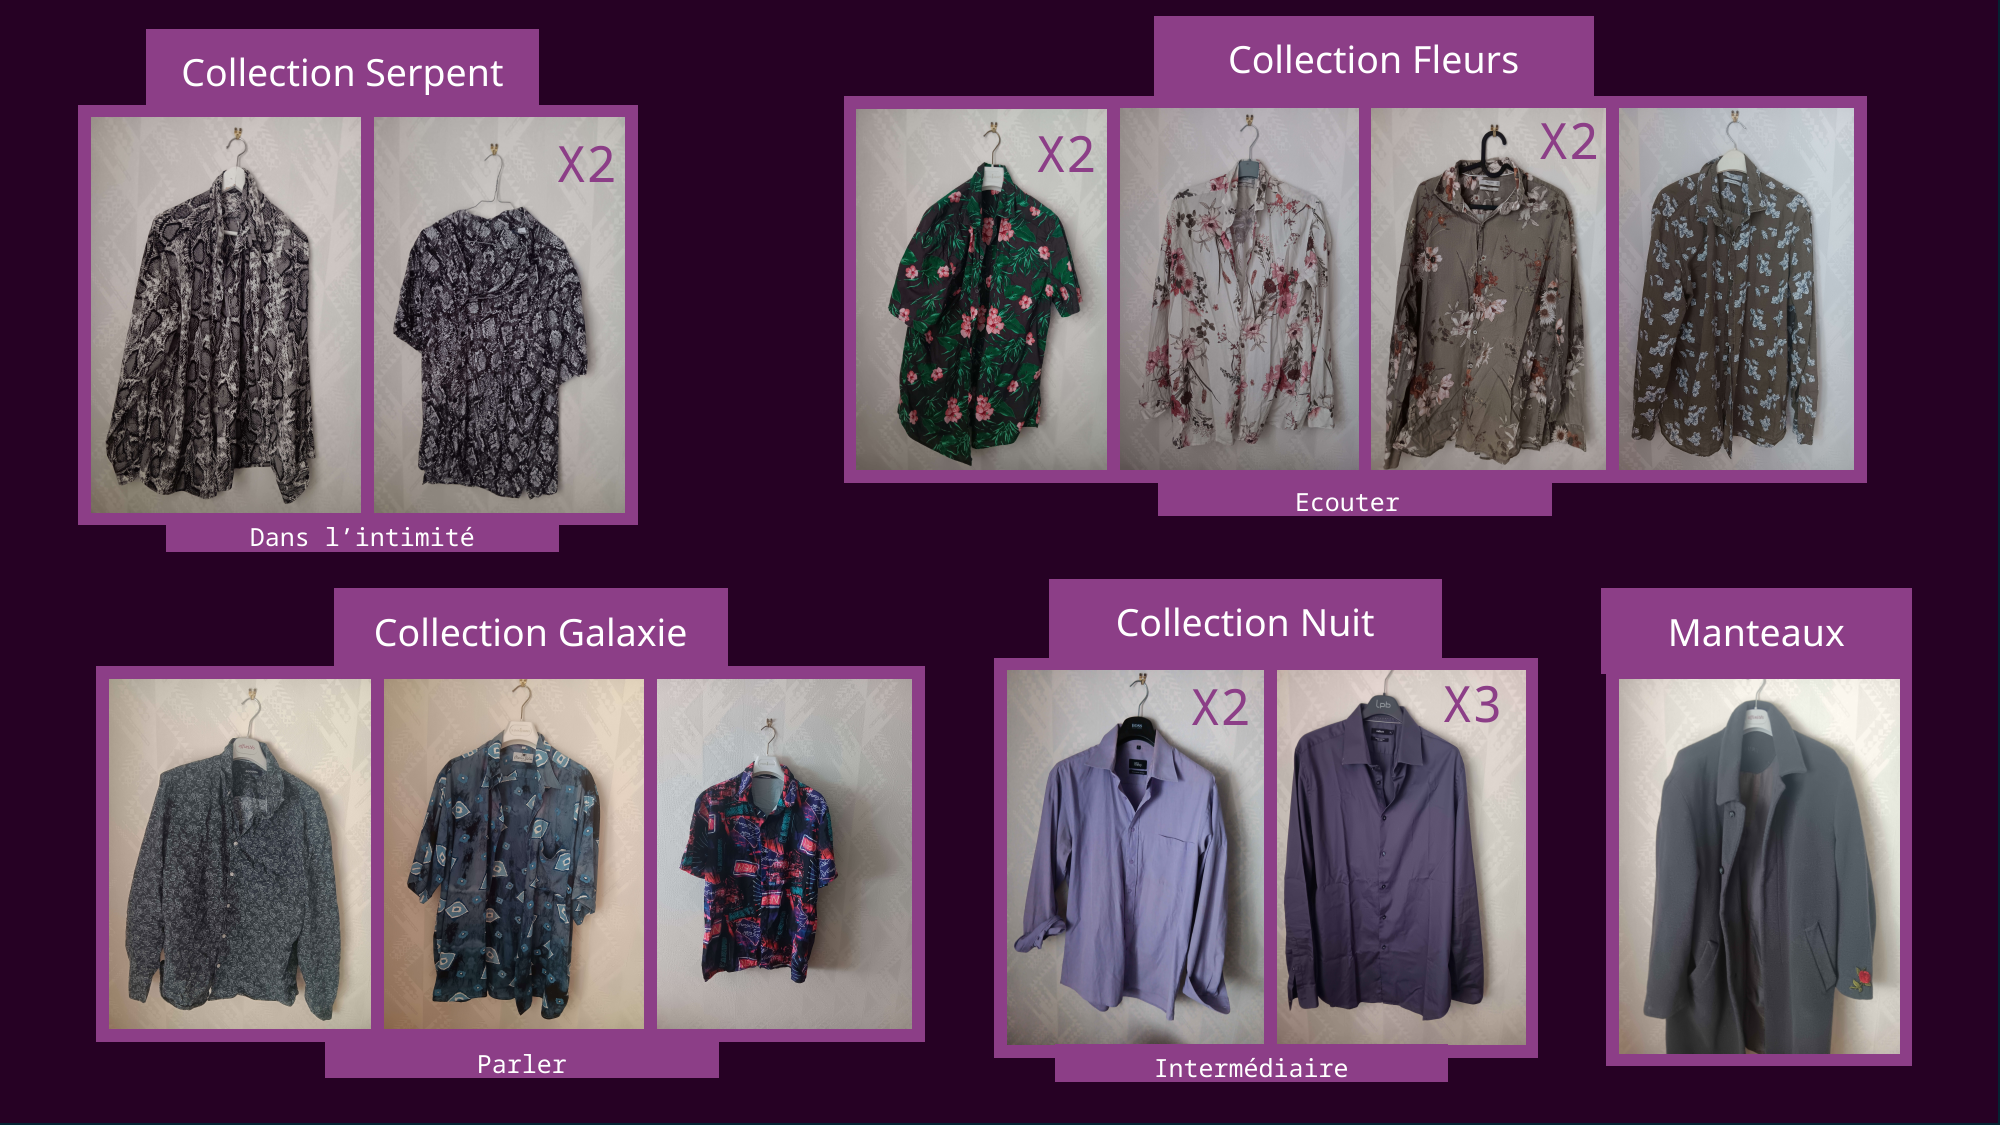

Collection Fleurs
Collection Serpent
X2
X2
X2
Ecouter
Dans l’intimité
Collection Nuit
Collection Galaxie
Manteaux
X3
X2
Parler
Intermédiaire